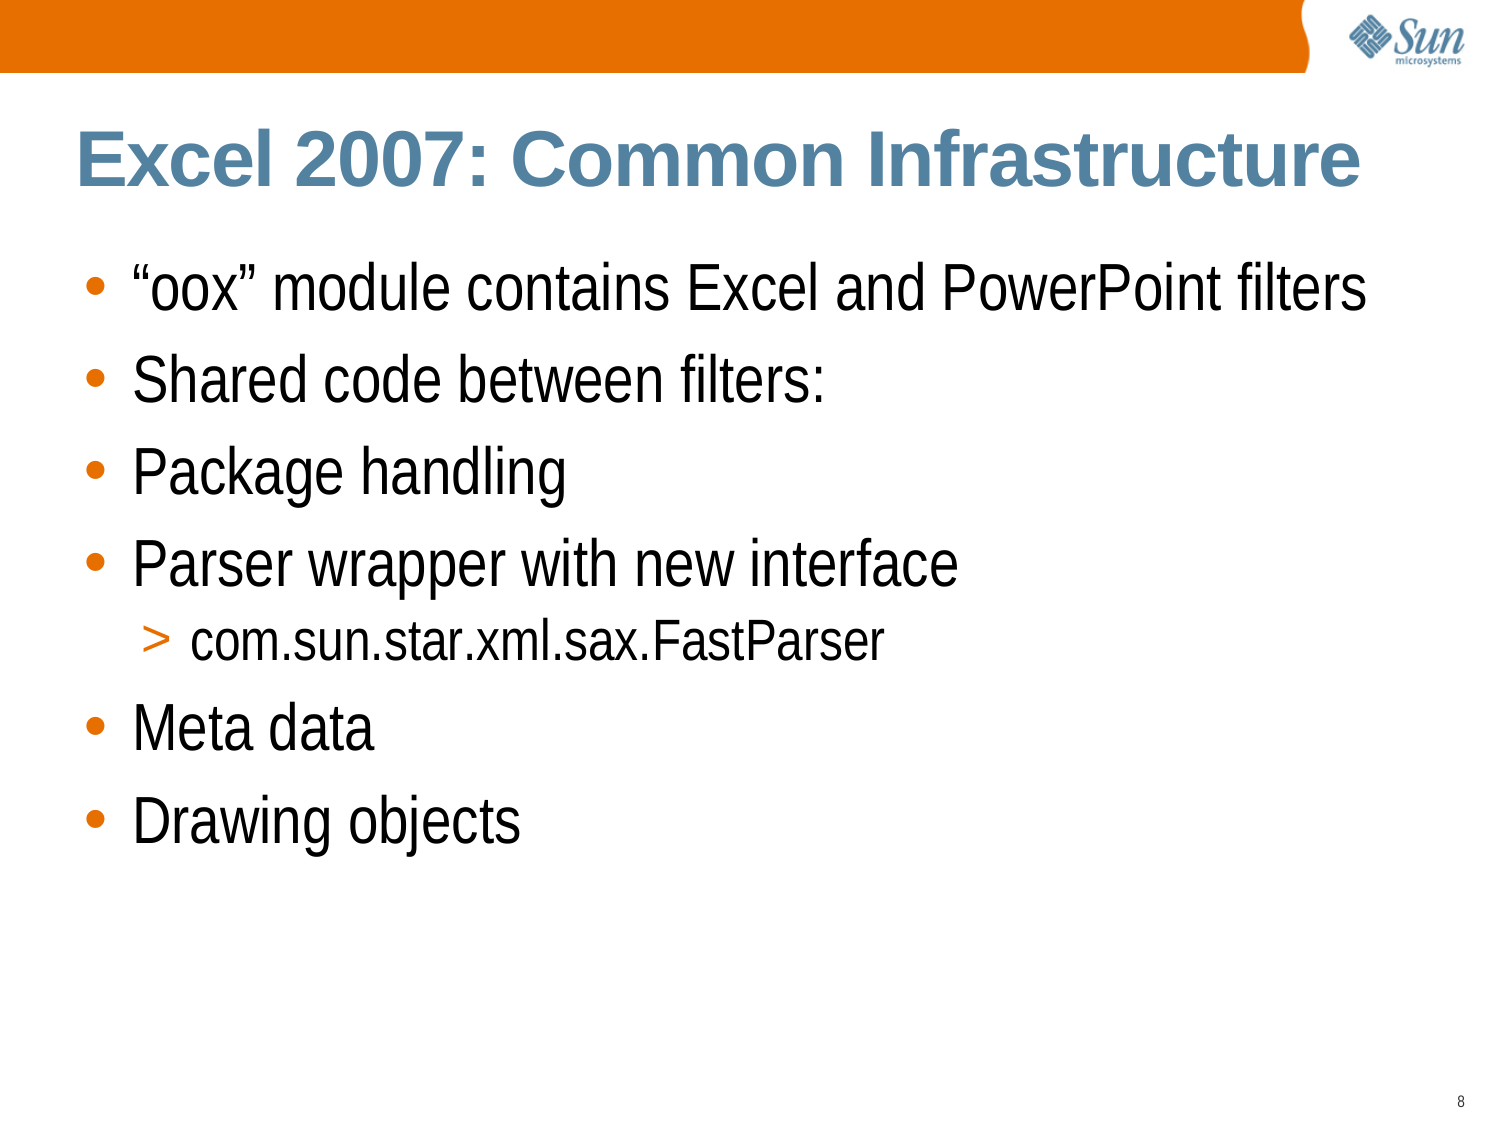

# Excel 2007: Common Infrastructure
“oox” module contains Excel and PowerPoint filters
Shared code between filters:
Package handling
Parser wrapper with new interface
com.sun.star.xml.sax.FastParser
Meta data
Drawing objects